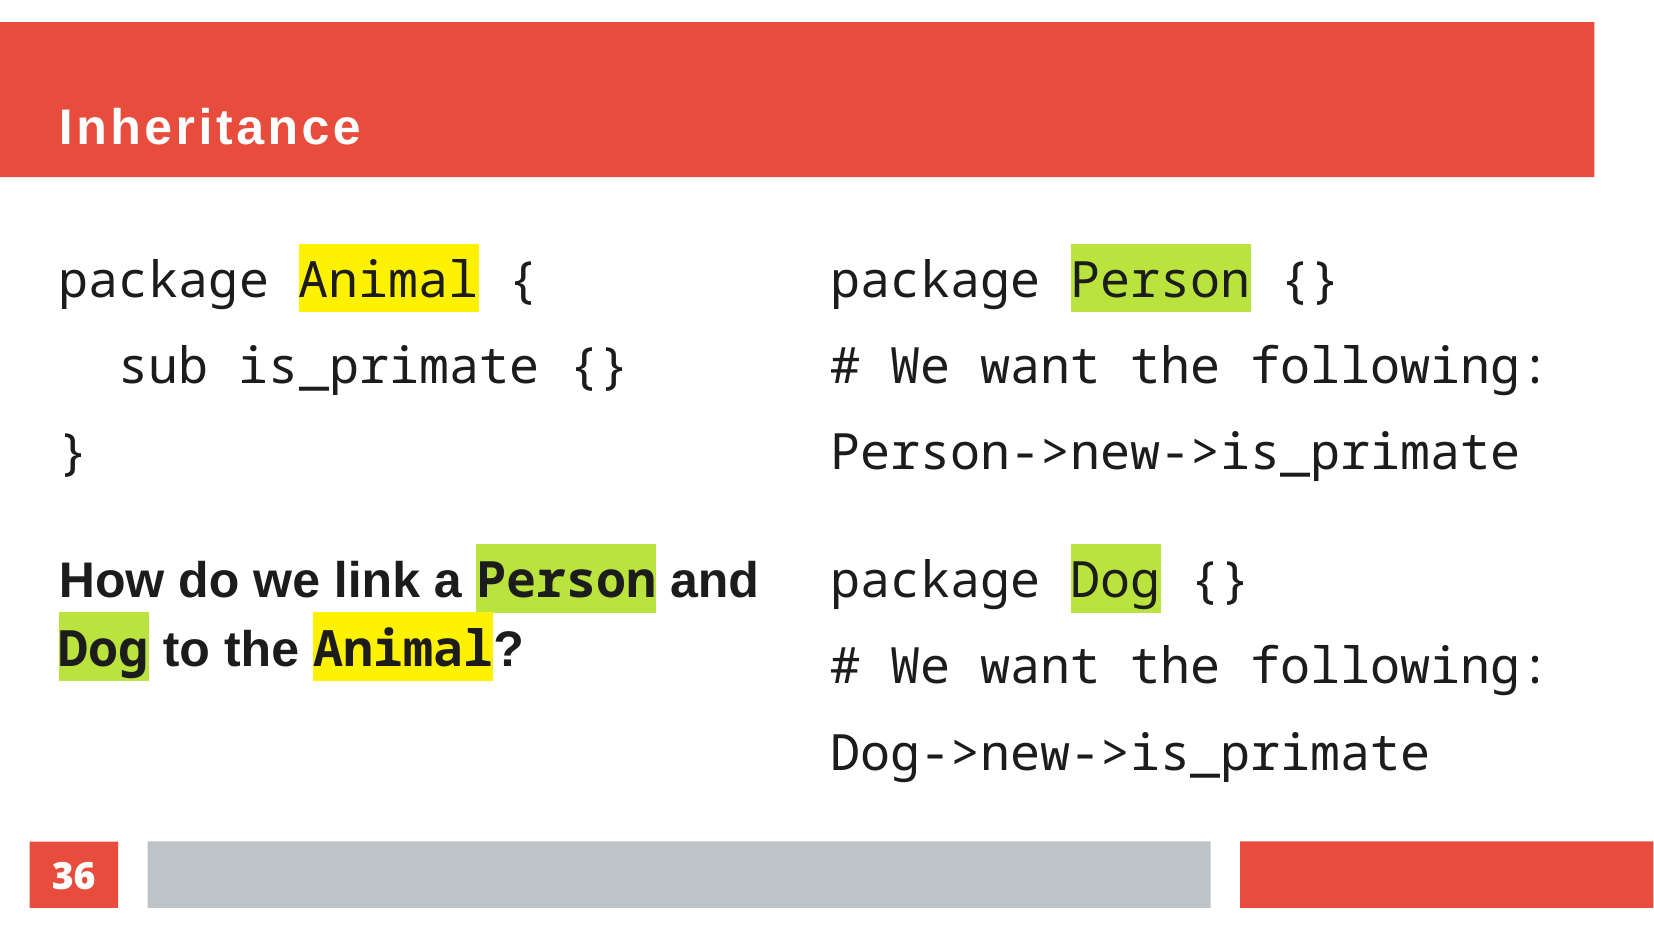

Inheritance
# package Animal {
 sub is_primate {}
}
package Person {}
# We want the following:
Person->new->is_primate
How do we link a Person and Dog to the Animal?
package Dog {}
# We want the following:
Dog->new->is_primate
36